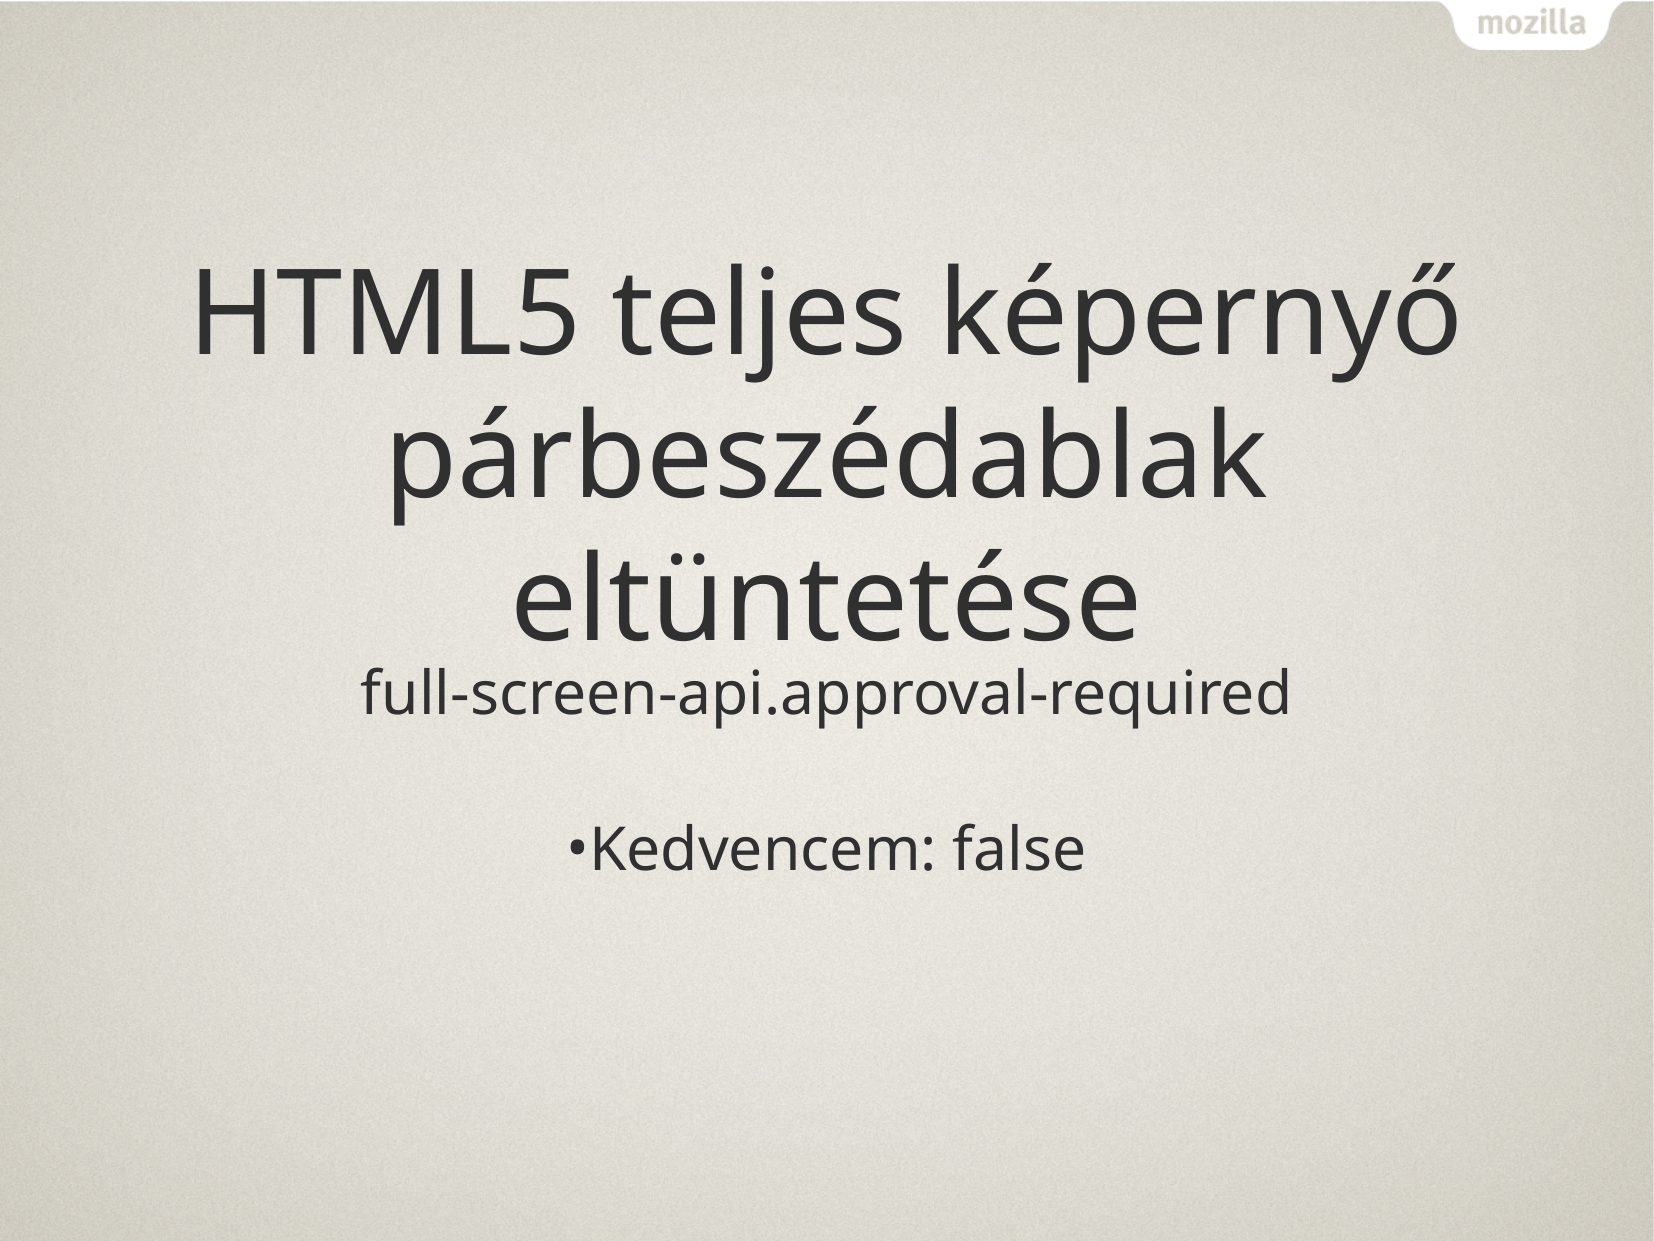

# HTML5 teljes képernyő párbeszédablak eltüntetése
full-screen-api.approval-required
Kedvencem: false